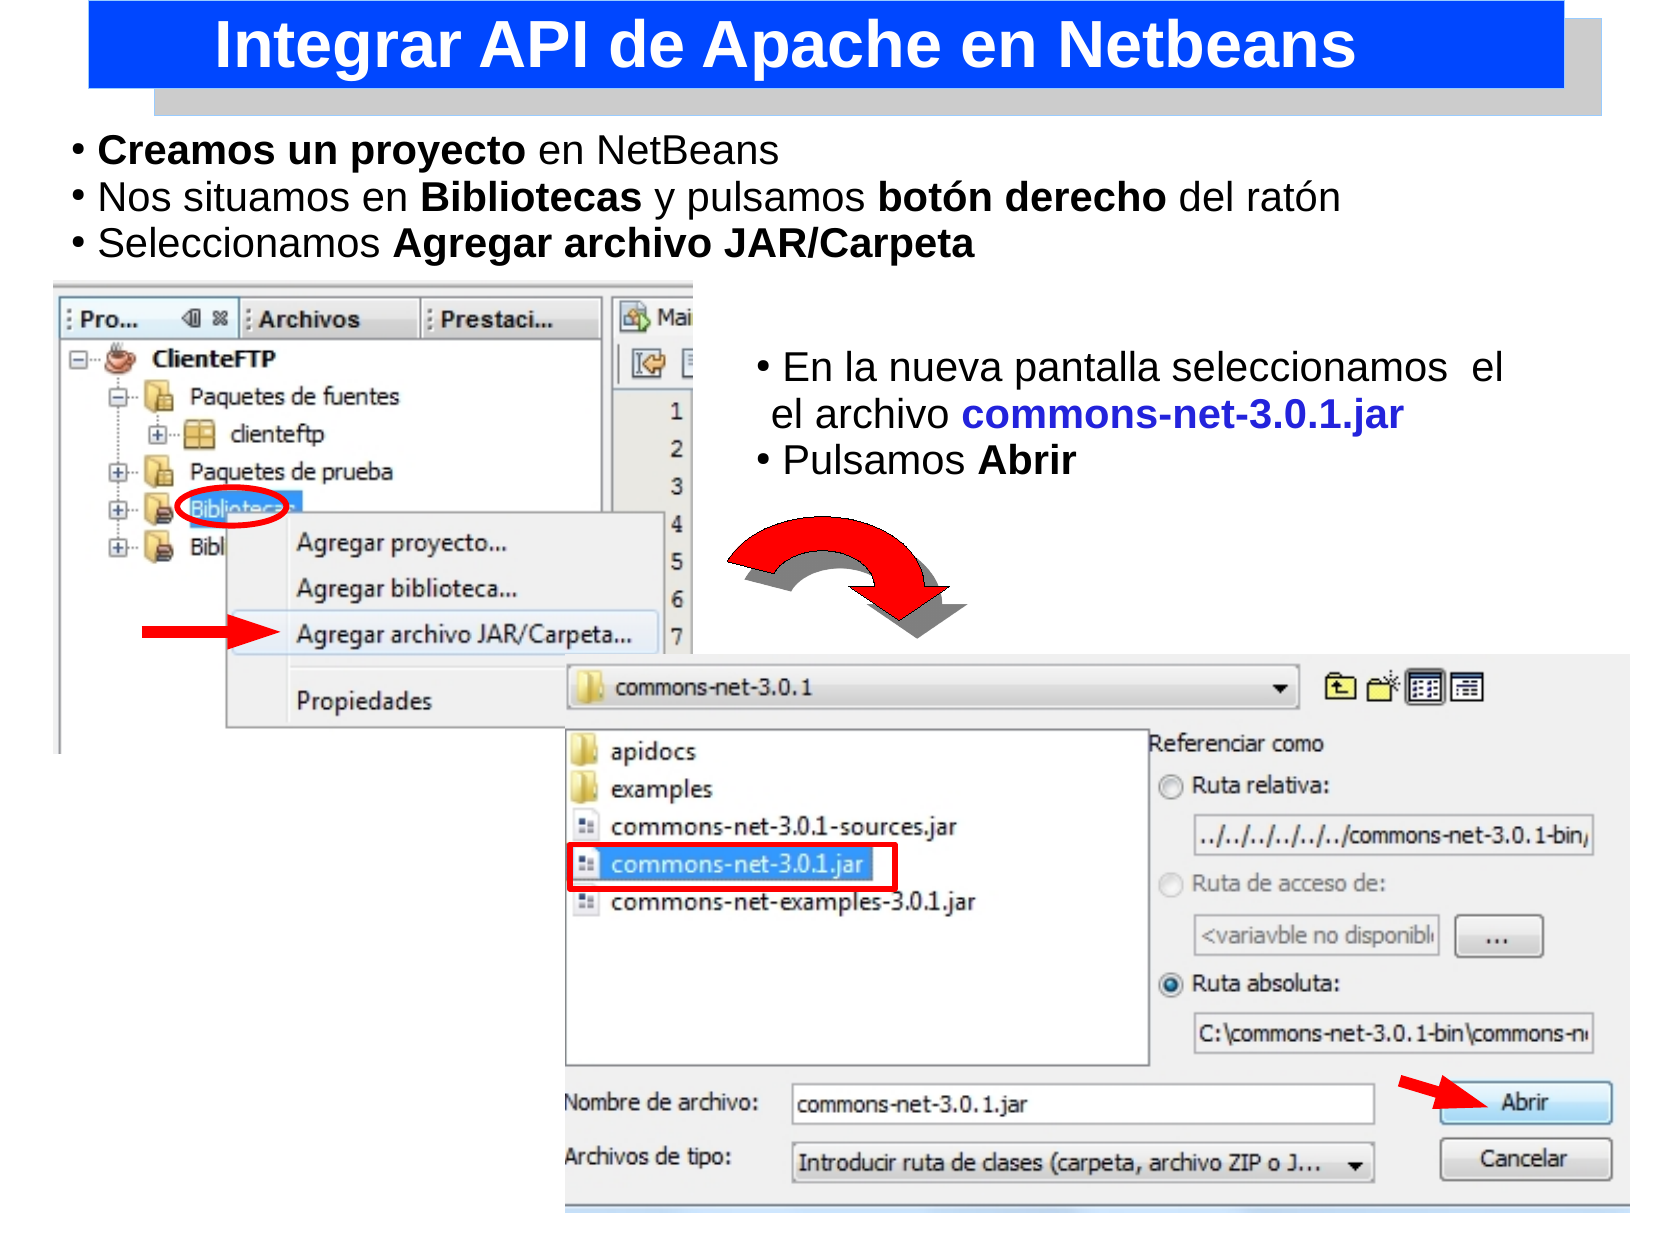

Integrar API de Apache en Netbeans
 Creamos un proyecto en NetBeans
 Nos situamos en Bibliotecas y pulsamos botón derecho del ratón
 Seleccionamos Agregar archivo JAR/Carpeta
 En la nueva pantalla seleccionamos el
el archivo commons-net-3.0.1.jar
 Pulsamos Abrir